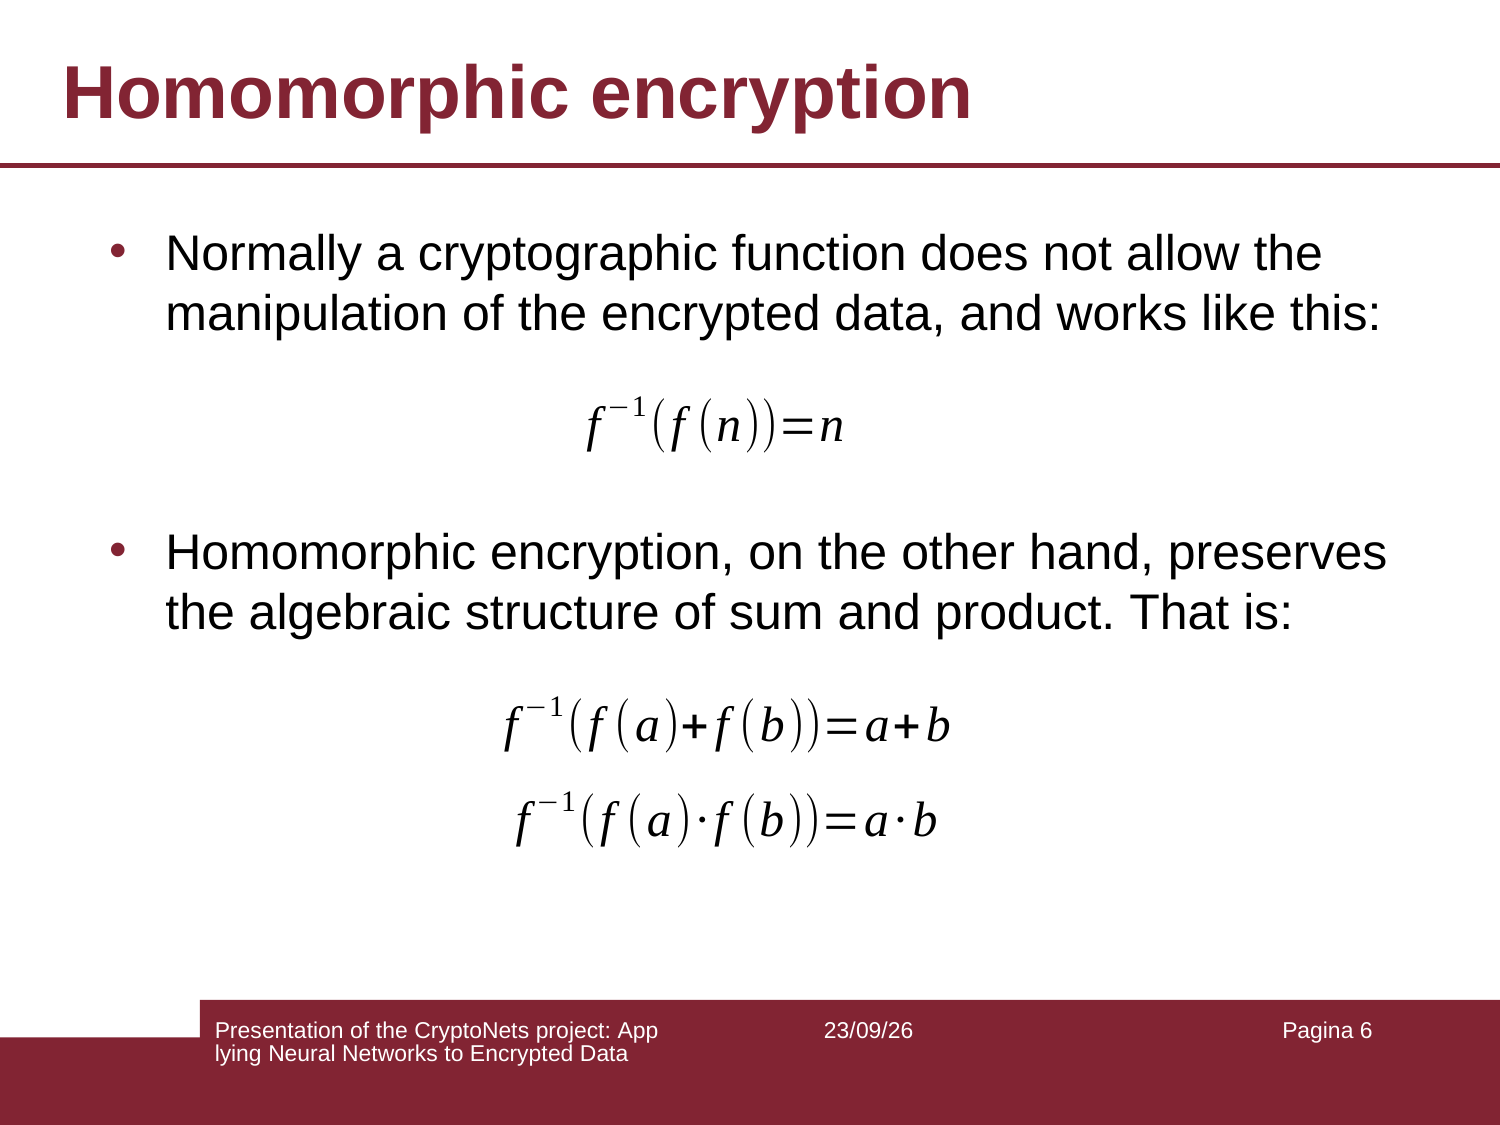

# Homomorphic encryption
Normally a cryptographic function does not allow the manipulation of the encrypted data, and works like this:
Homomorphic encryption, on the other hand, preserves the algebraic structure of sum and product. That is:
Presentation of the CryptoNets project: Applying Neural Networks to Encrypted Data
3/10/19
6